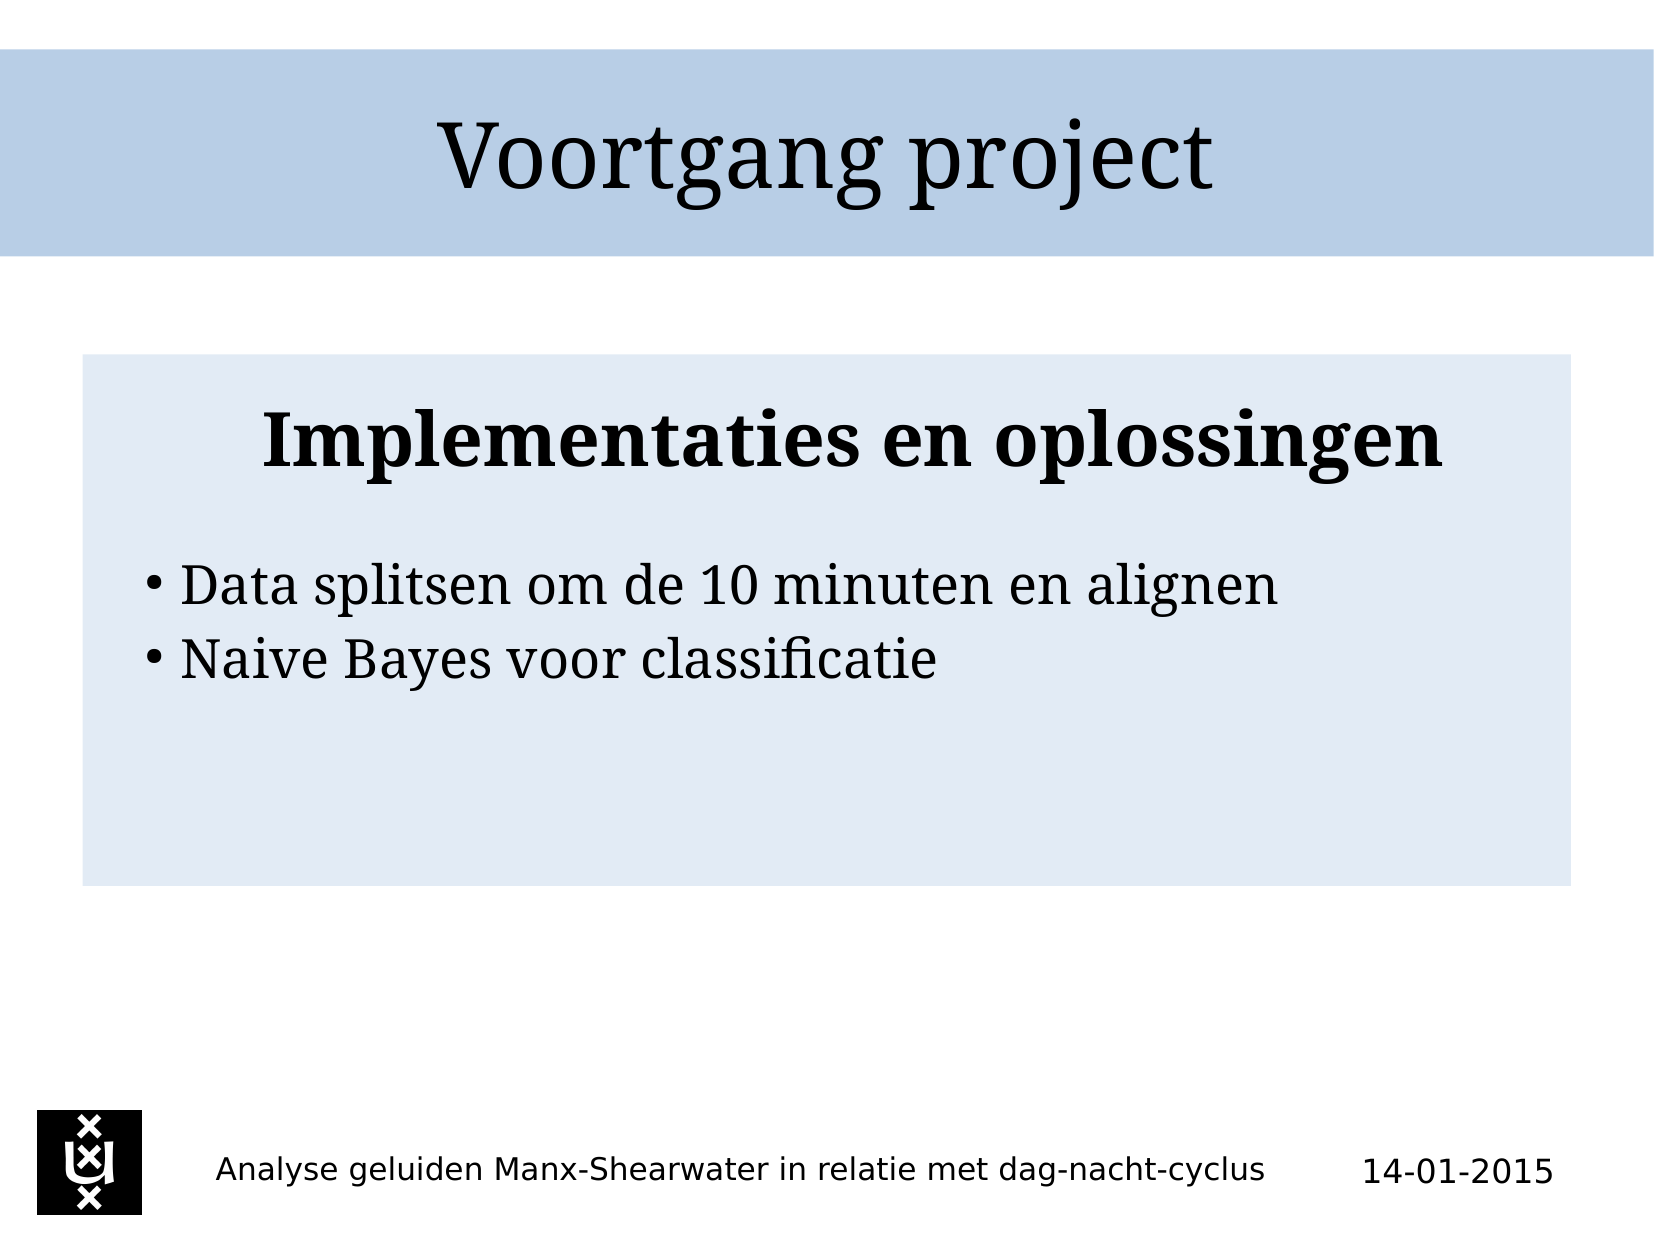

# Voortgang project
	 Implementaties en oplossingen
Data splitsen om de 10 minuten en alignen
Naive Bayes voor classificatie
Analyse geluiden Manx-Shearwater in relatie met dag-nacht-cyclus
14-01-2015